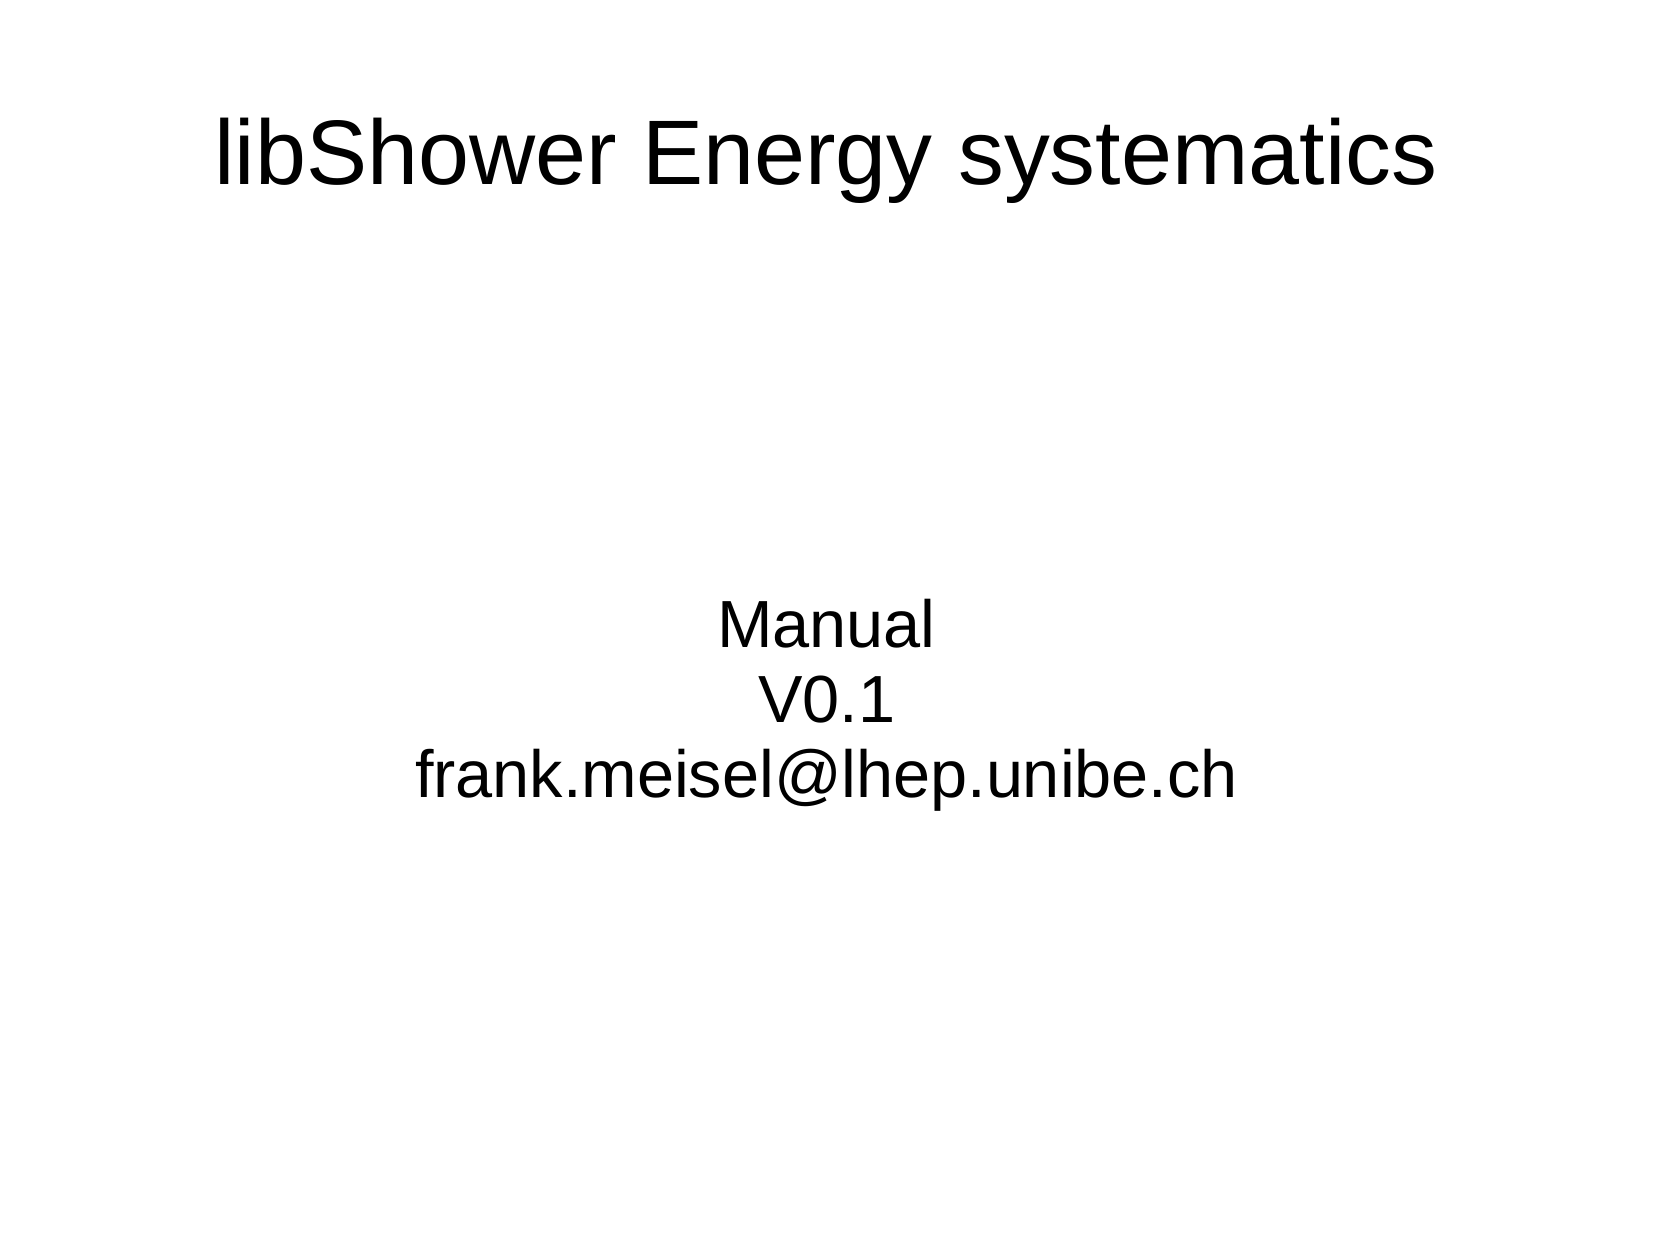

# libShower Energy systematics
Manual
V0.1
frank.meisel@lhep.unibe.ch